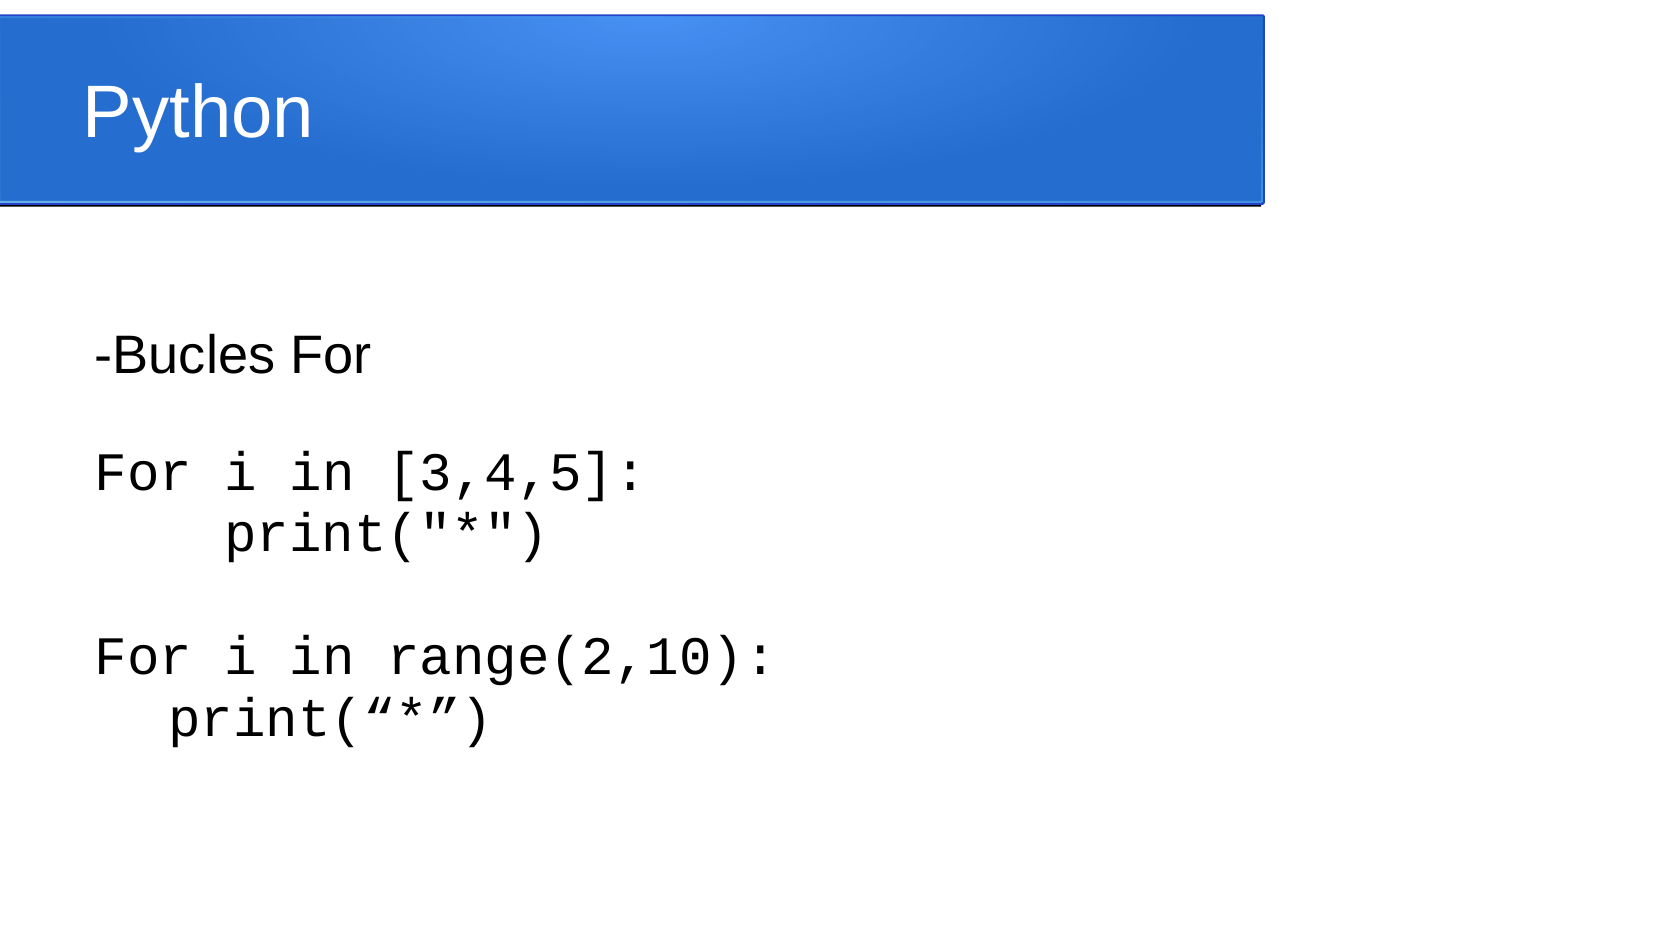

# Python
-Bucles For
For i in [3,4,5]:
 print("*")
For i in range(2,10):
	print(“*”)